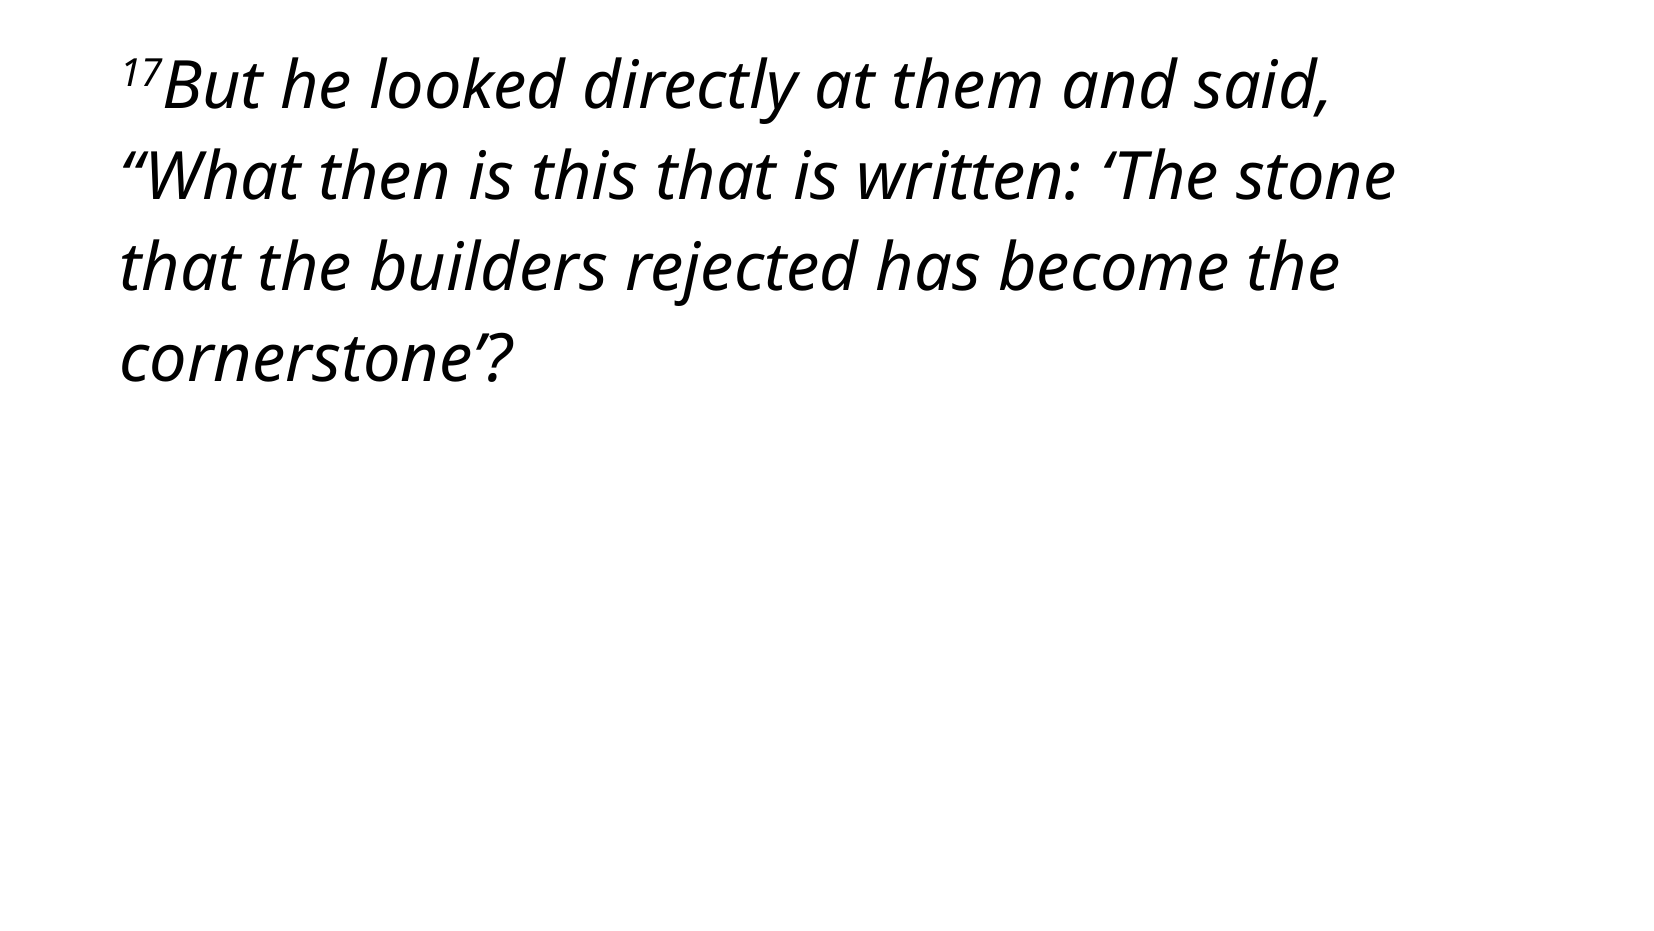

17But he looked directly at them and said, “What then is this that is written: ‘The stone that the builders rejected has become the cornerstone’?